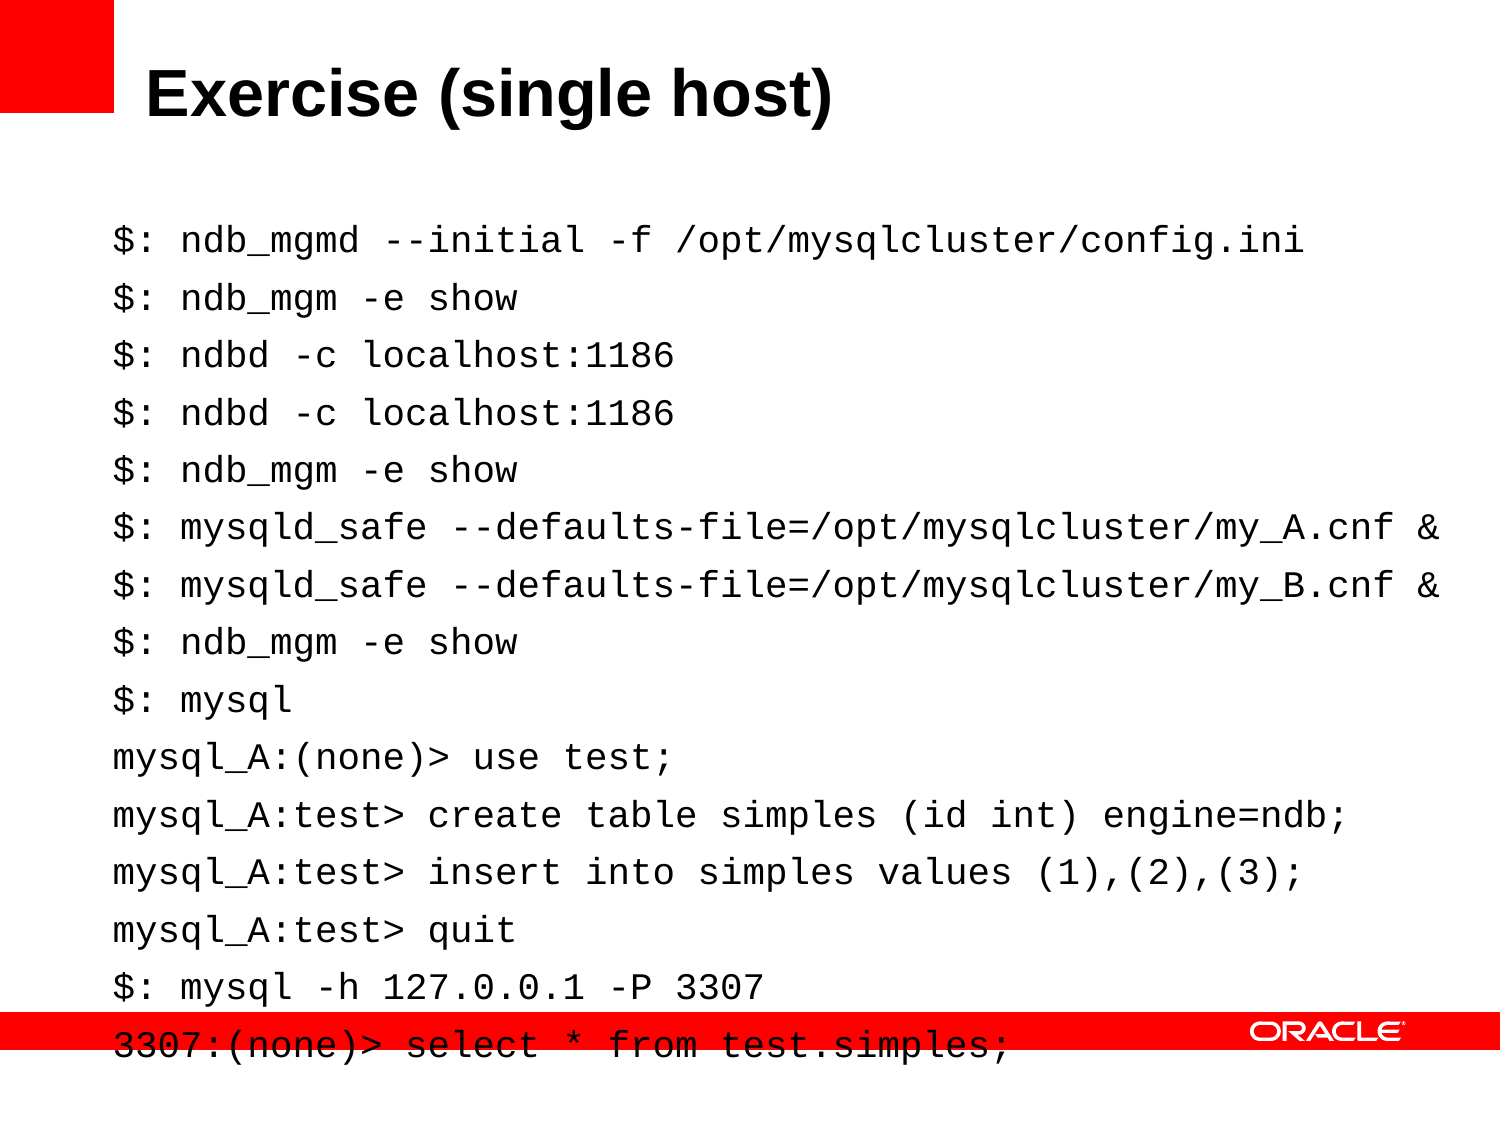

# Exercise (single host)
$: ndb_mgmd --initial -f /opt/mysqlcluster/config.ini
$: ndb_mgm -e show
$: ndbd -c localhost:1186
$: ndbd -c localhost:1186
$: ndb_mgm -e show
$: mysqld_safe --defaults-file=/opt/mysqlcluster/my_A.cnf &
$: mysqld_safe --defaults-file=/opt/mysqlcluster/my_B.cnf &
$: ndb_mgm -e show
$: mysql
mysql_A:(none)> use test;
mysql_A:test> create table simples (id int) engine=ndb;
mysql_A:test> insert into simples values (1),(2),(3);
mysql_A:test> quit
$: mysql -h 127.0.0.1 -P 3307
3307:(none)> select * from test.simples;